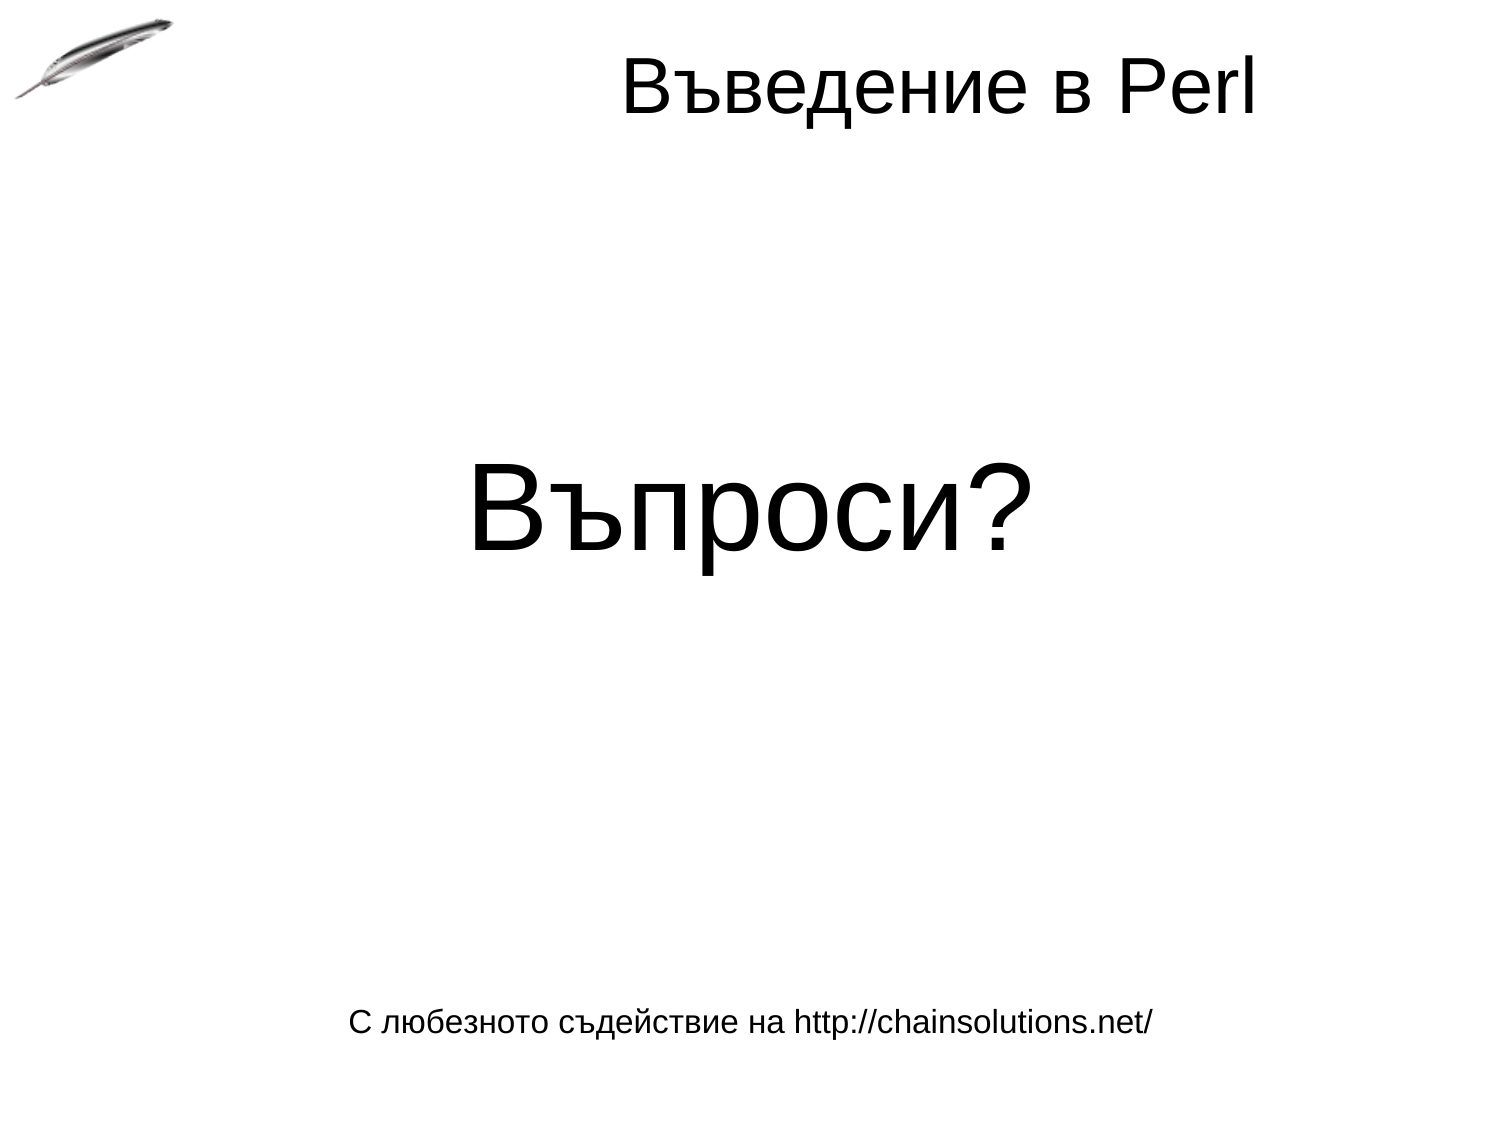

# Въведение в Perl
Въпроси?
С любезното съдействие на http://chainsolutions.net/